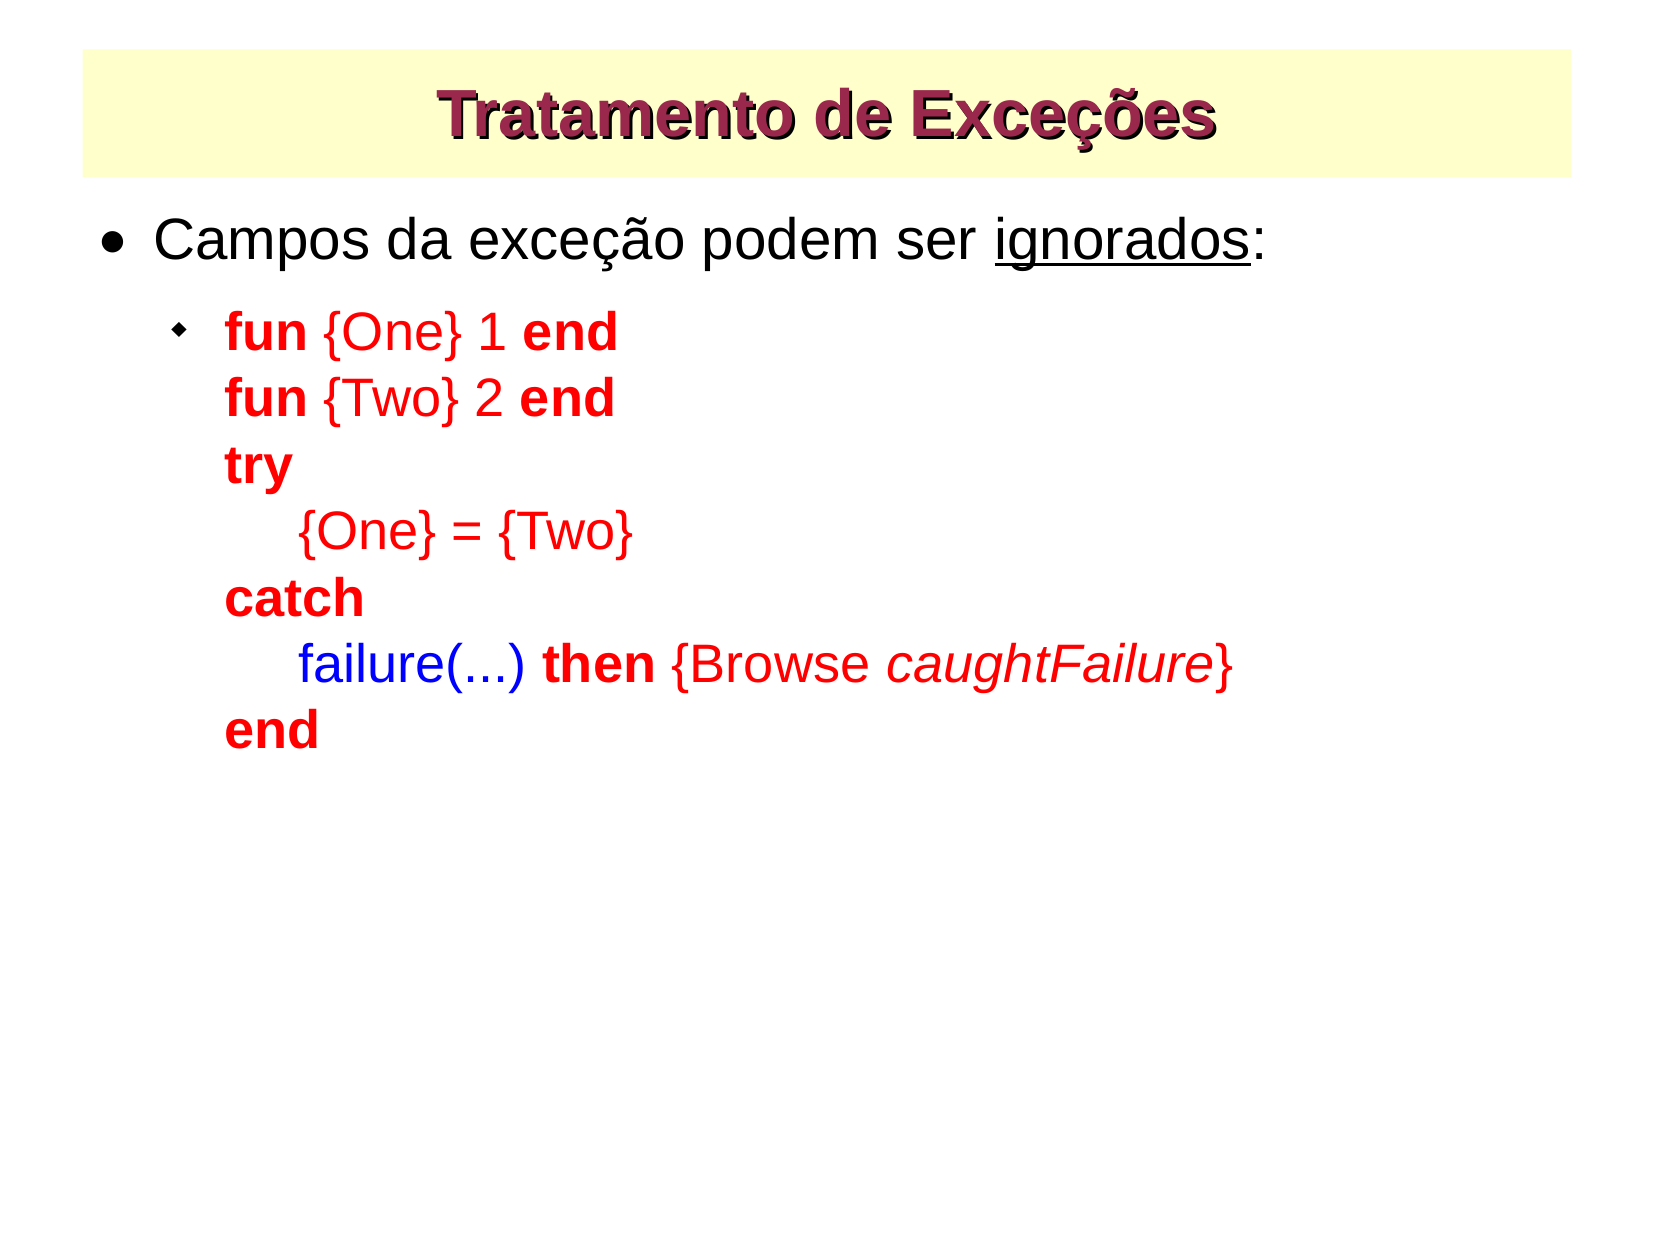

# Tratamento de Exceções
Campos da exceção podem ser ignorados:
fun {One} 1 end
fun {Two} 2 end
try
	{One} = {Two}
catch
	failure(...) then {Browse caughtFailure}
end